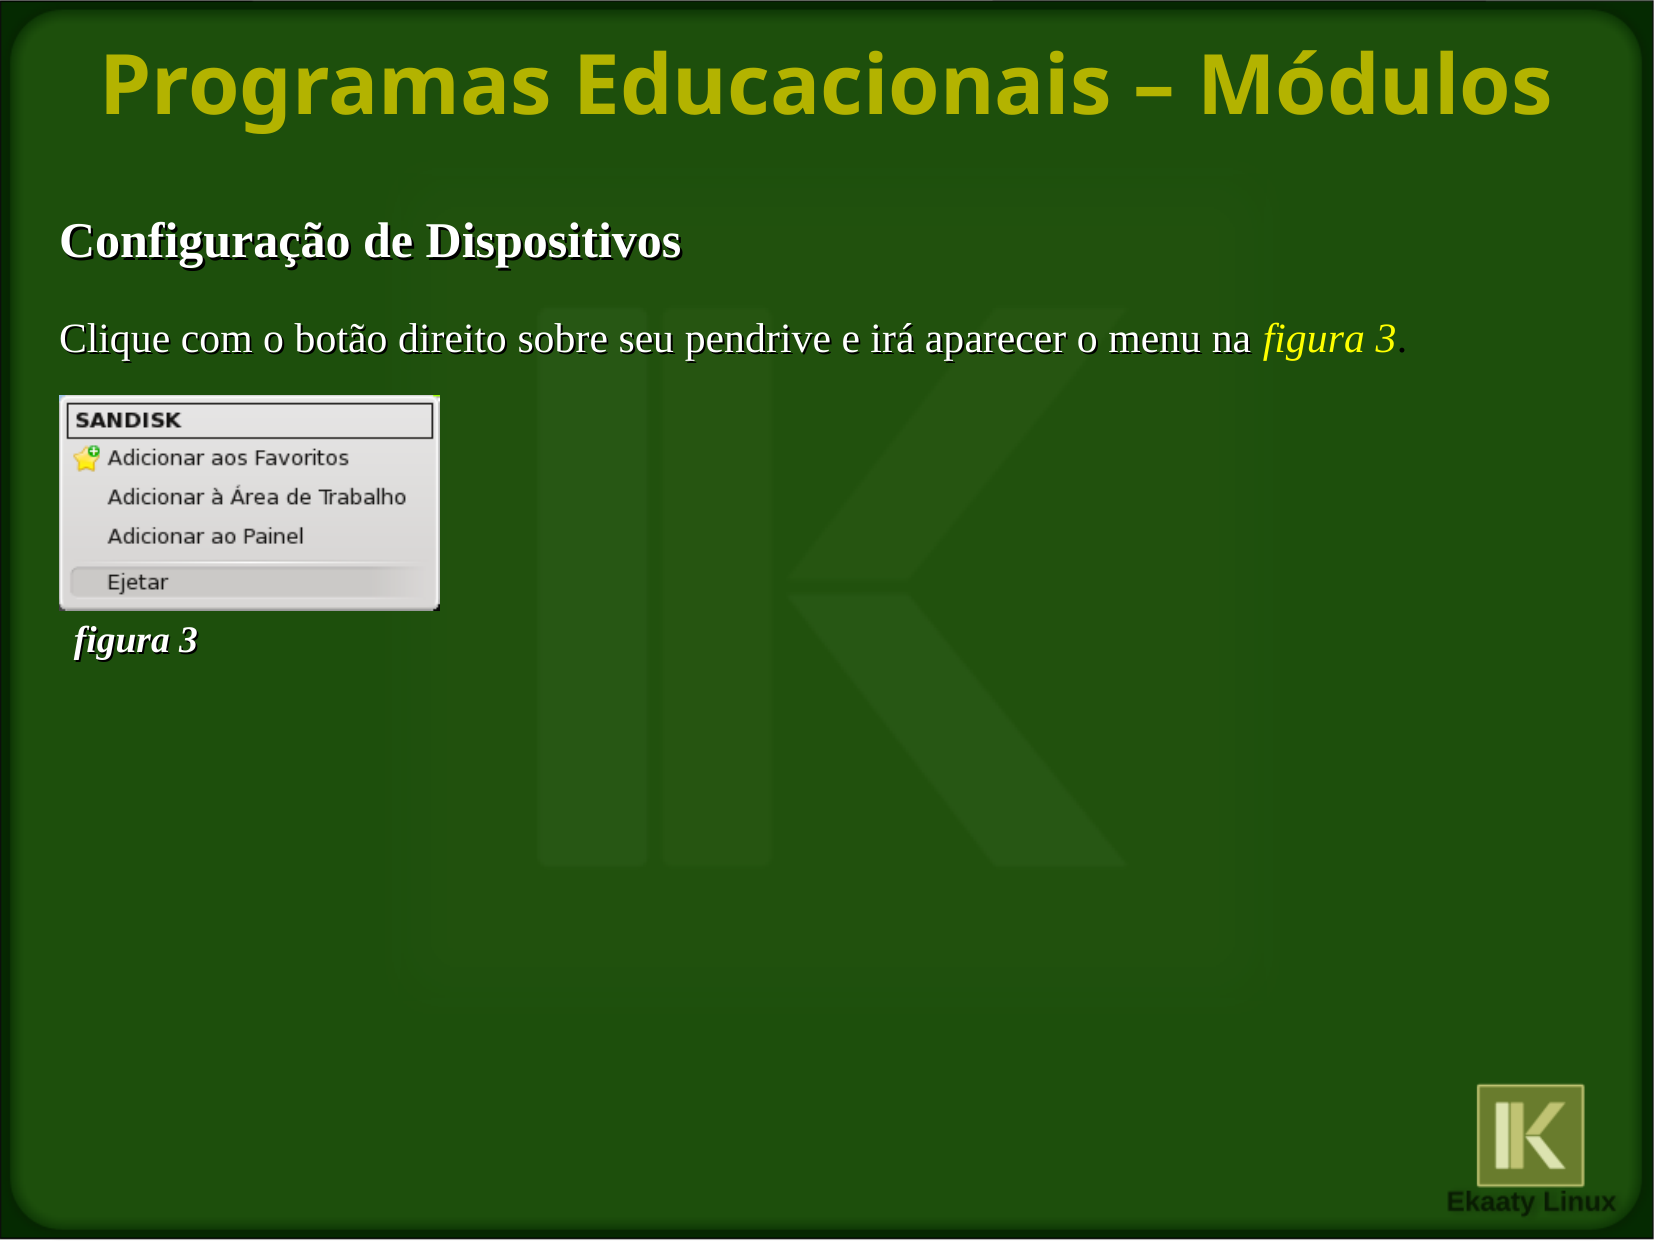

Programas Educacionais – Módulos
# Configuração de Dispositivos Clique com o botão direito sobre seu pendrive e irá aparecer o menu na figura 3.
figura 3